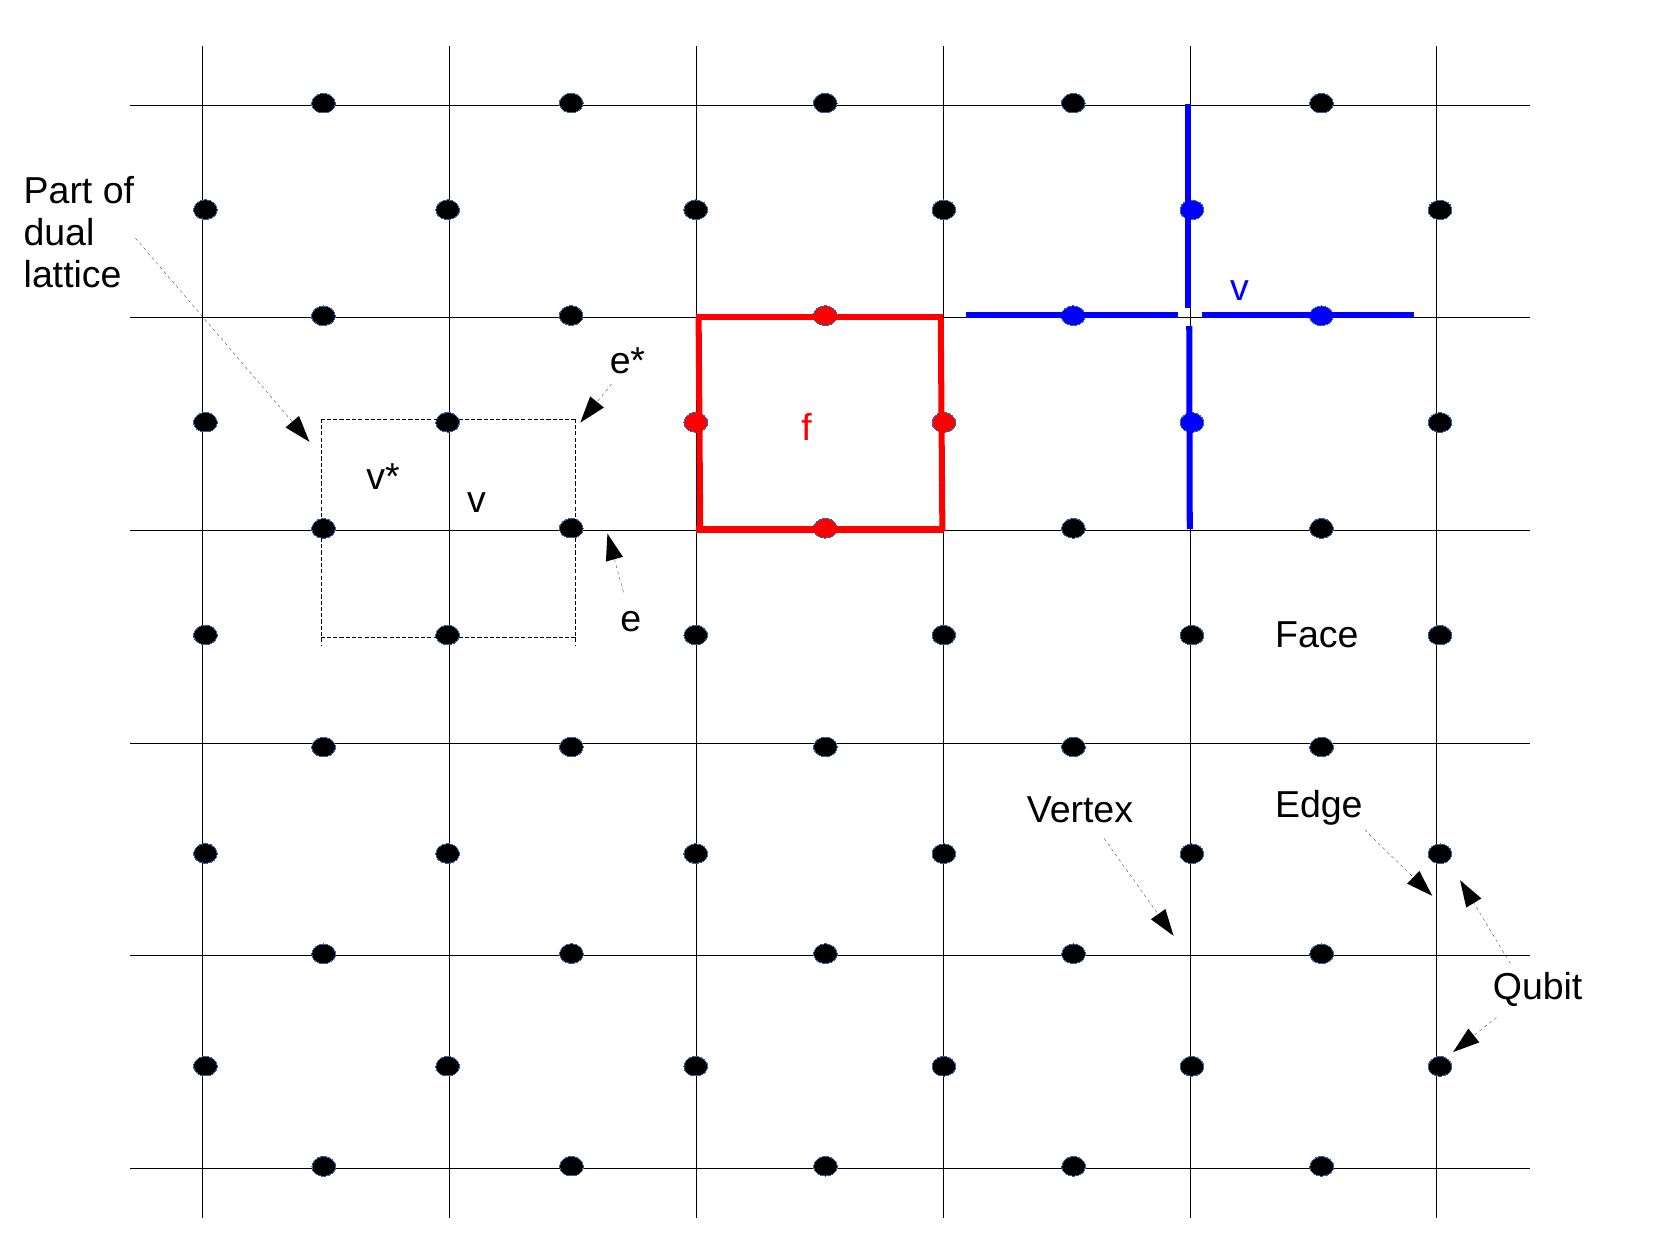

Part of dual lattice
v
e*
f
v*
v
e
Face
Edge
Vertex
Qubit